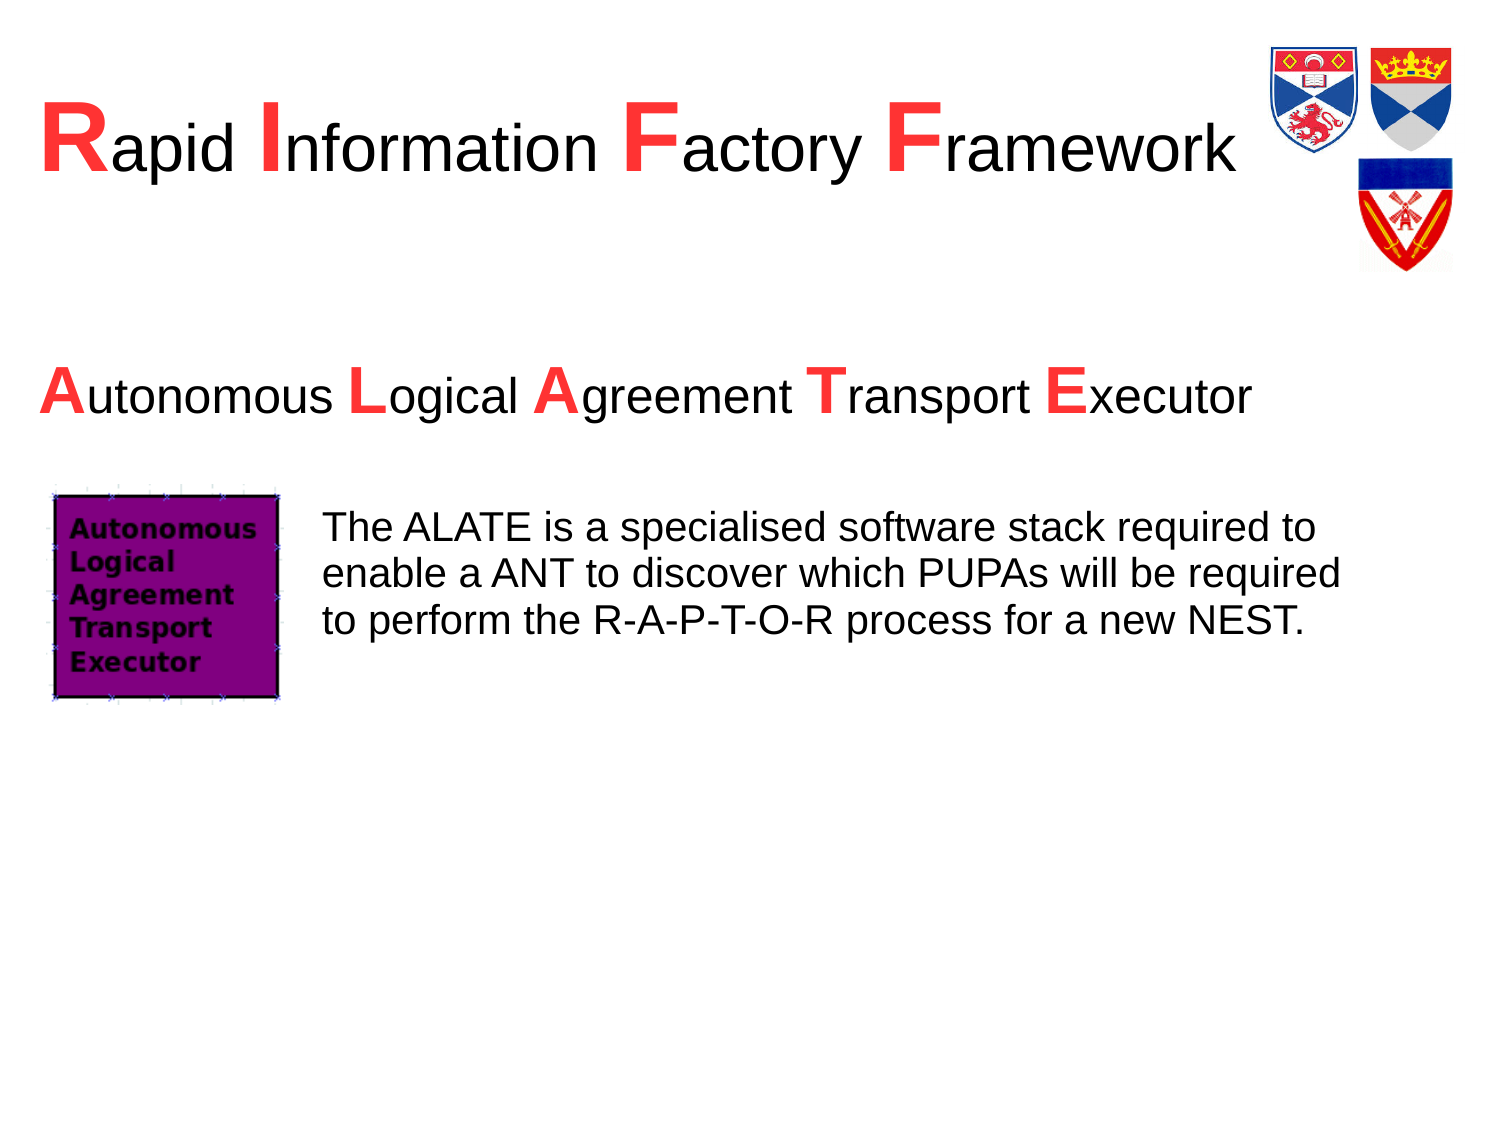

Rapid Information Factory Framework
Autonomous Logical Agreement Transport Executor
The ALATE is a specialised software stack required to enable a ANT to discover which PUPAs will be required to perform the R-A-P-T-O-R process for a new NEST.